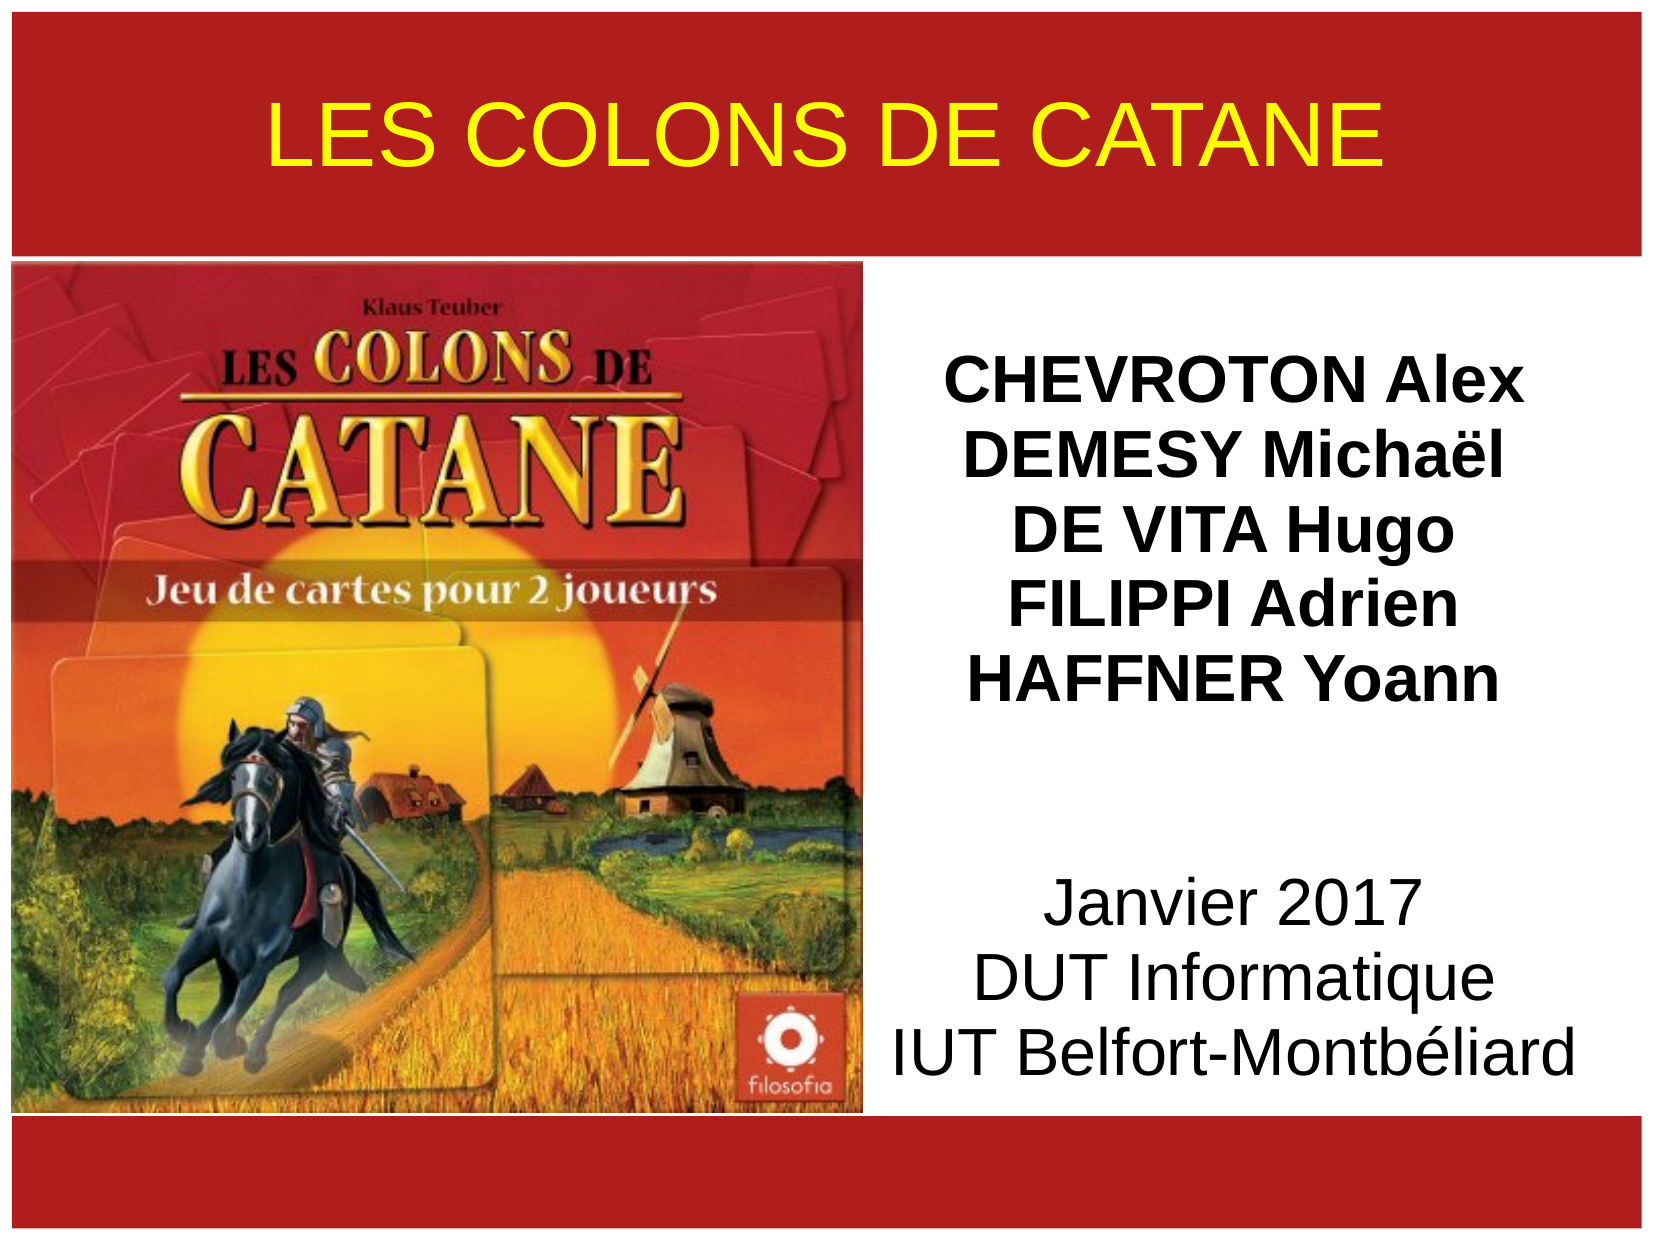

# LES COLONS DE CATANE
CHEVROTON Alex
DEMESY Michaël
DE VITA Hugo
FILIPPI Adrien
HAFFNER Yoann
Janvier 2017
DUT Informatique
IUT Belfort-Montbéliard